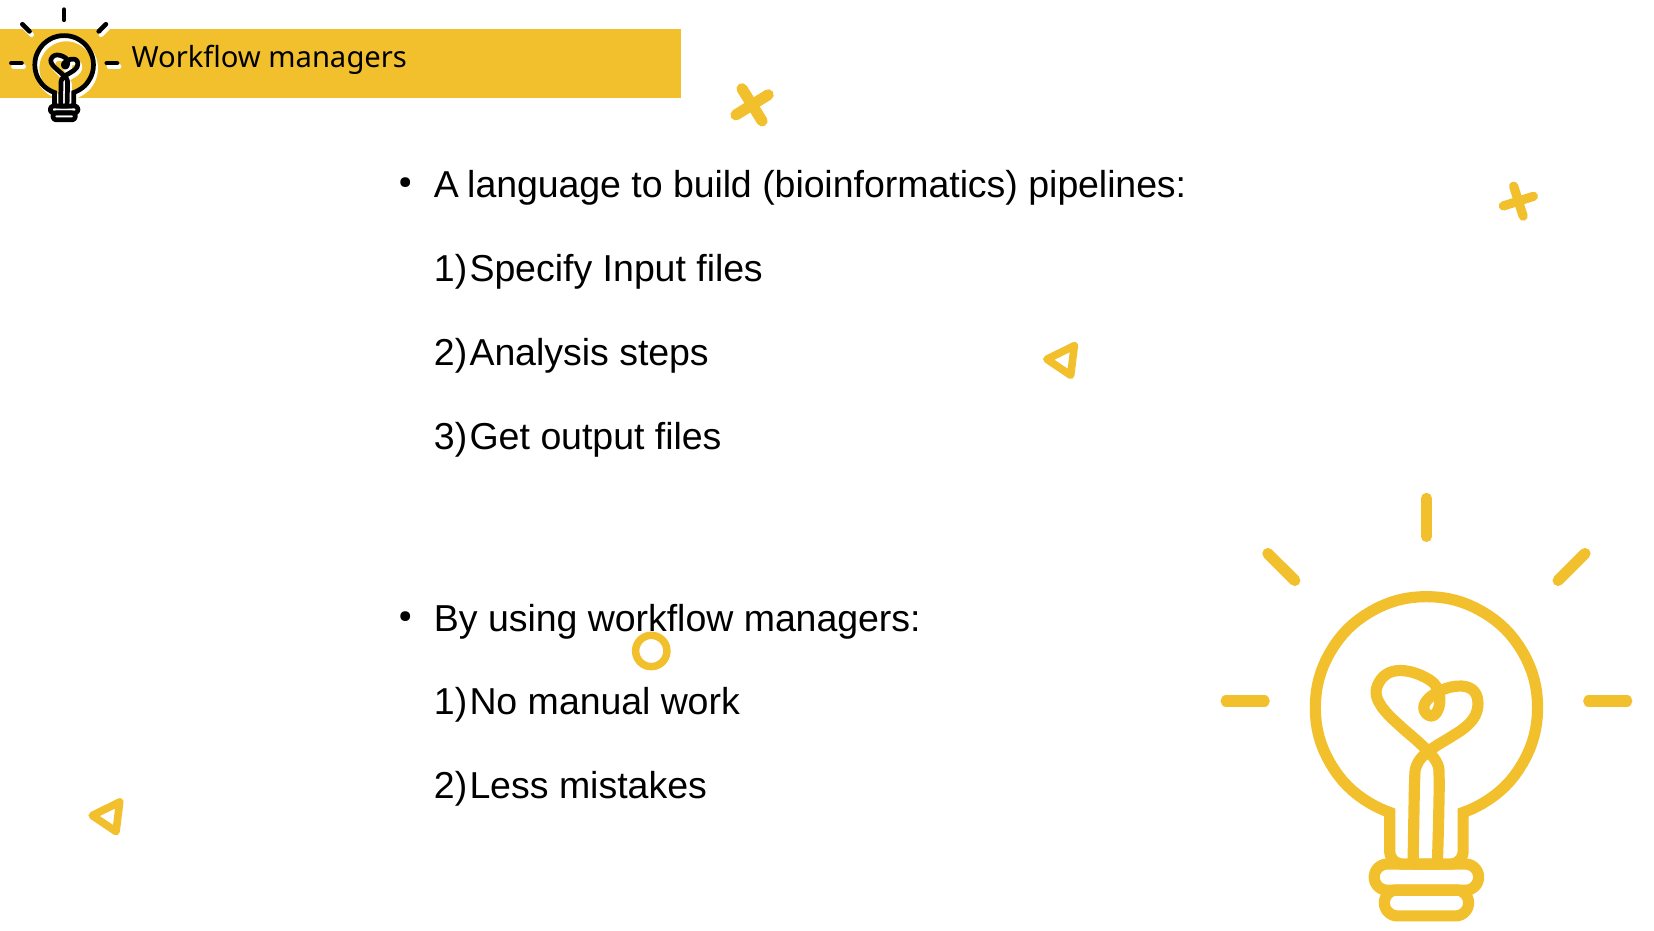

# Workflow managers
A language to build (bioinformatics) pipelines:
Specify Input files
Analysis steps
Get output files
By using workflow managers:
No manual work
Less mistakes